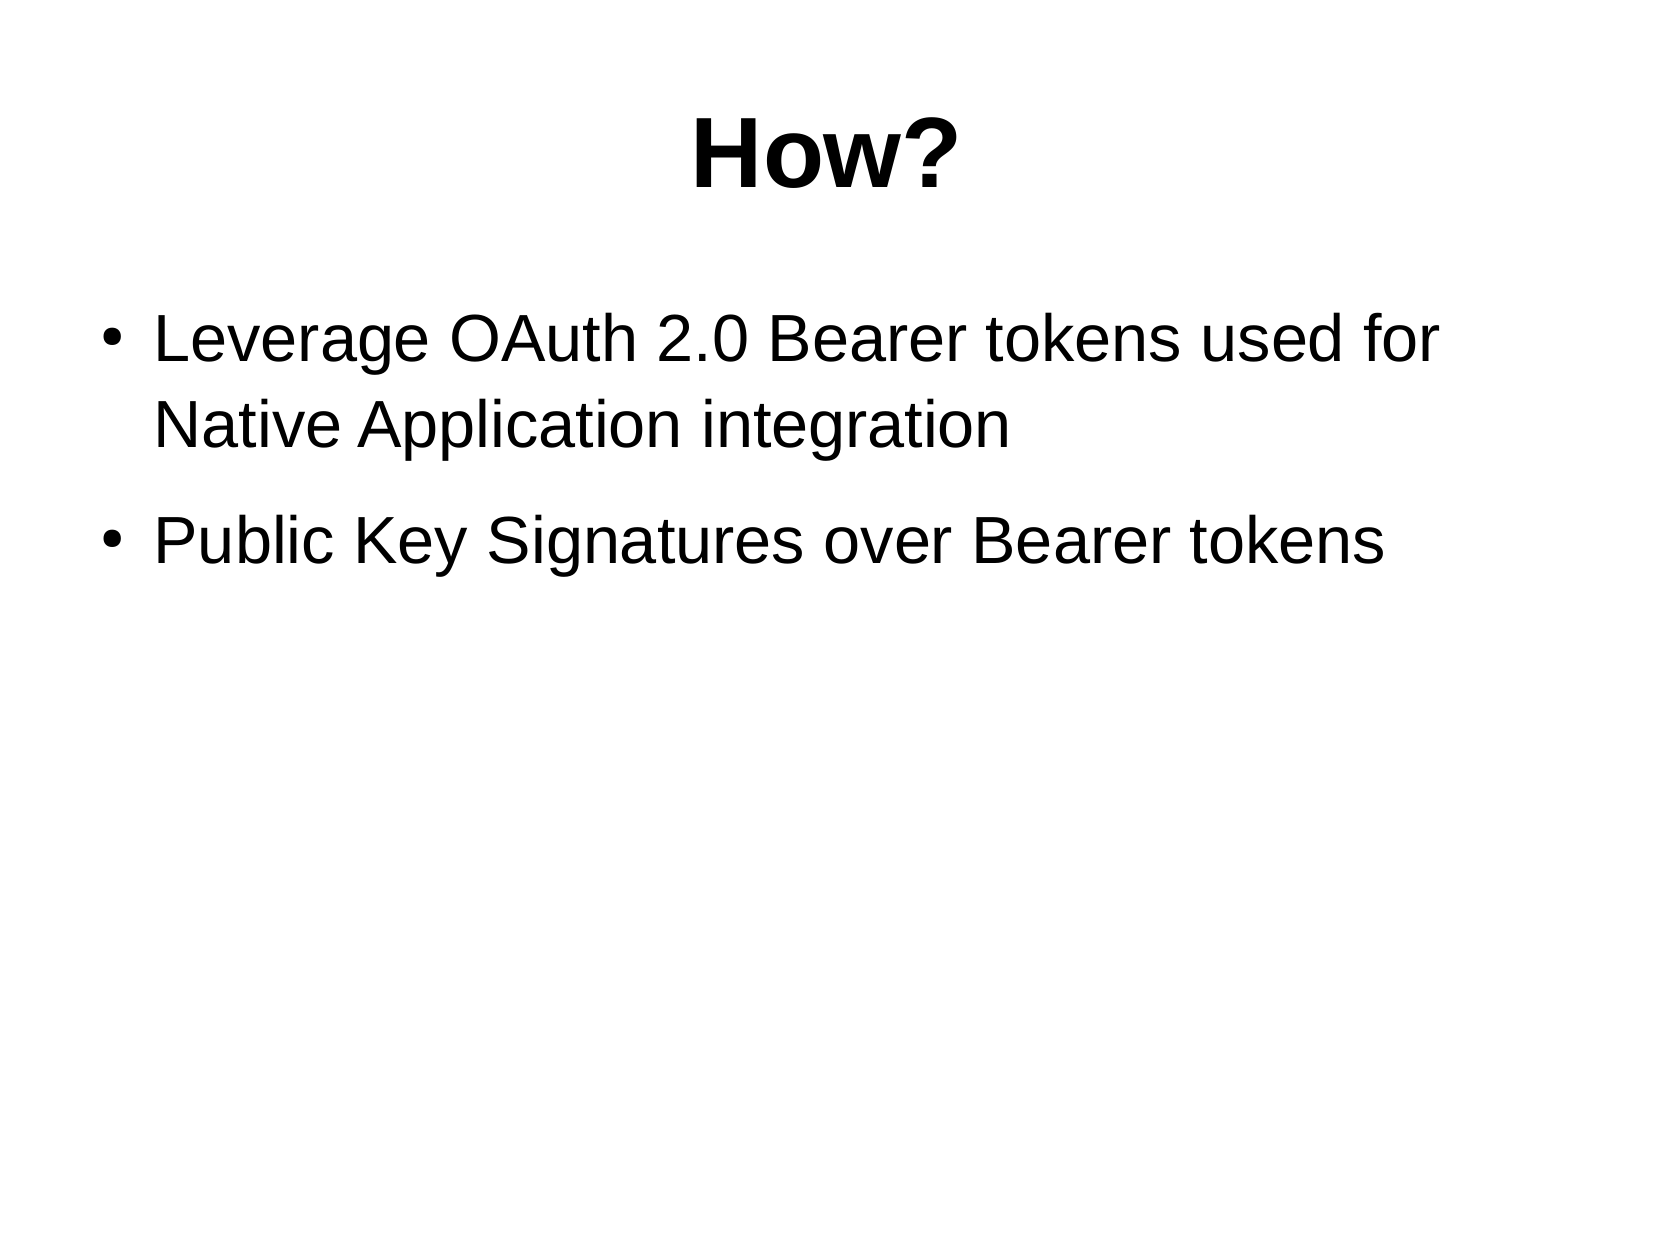

# How?
Leverage OAuth 2.0 Bearer tokens used for Native Application integration
Public Key Signatures over Bearer tokens